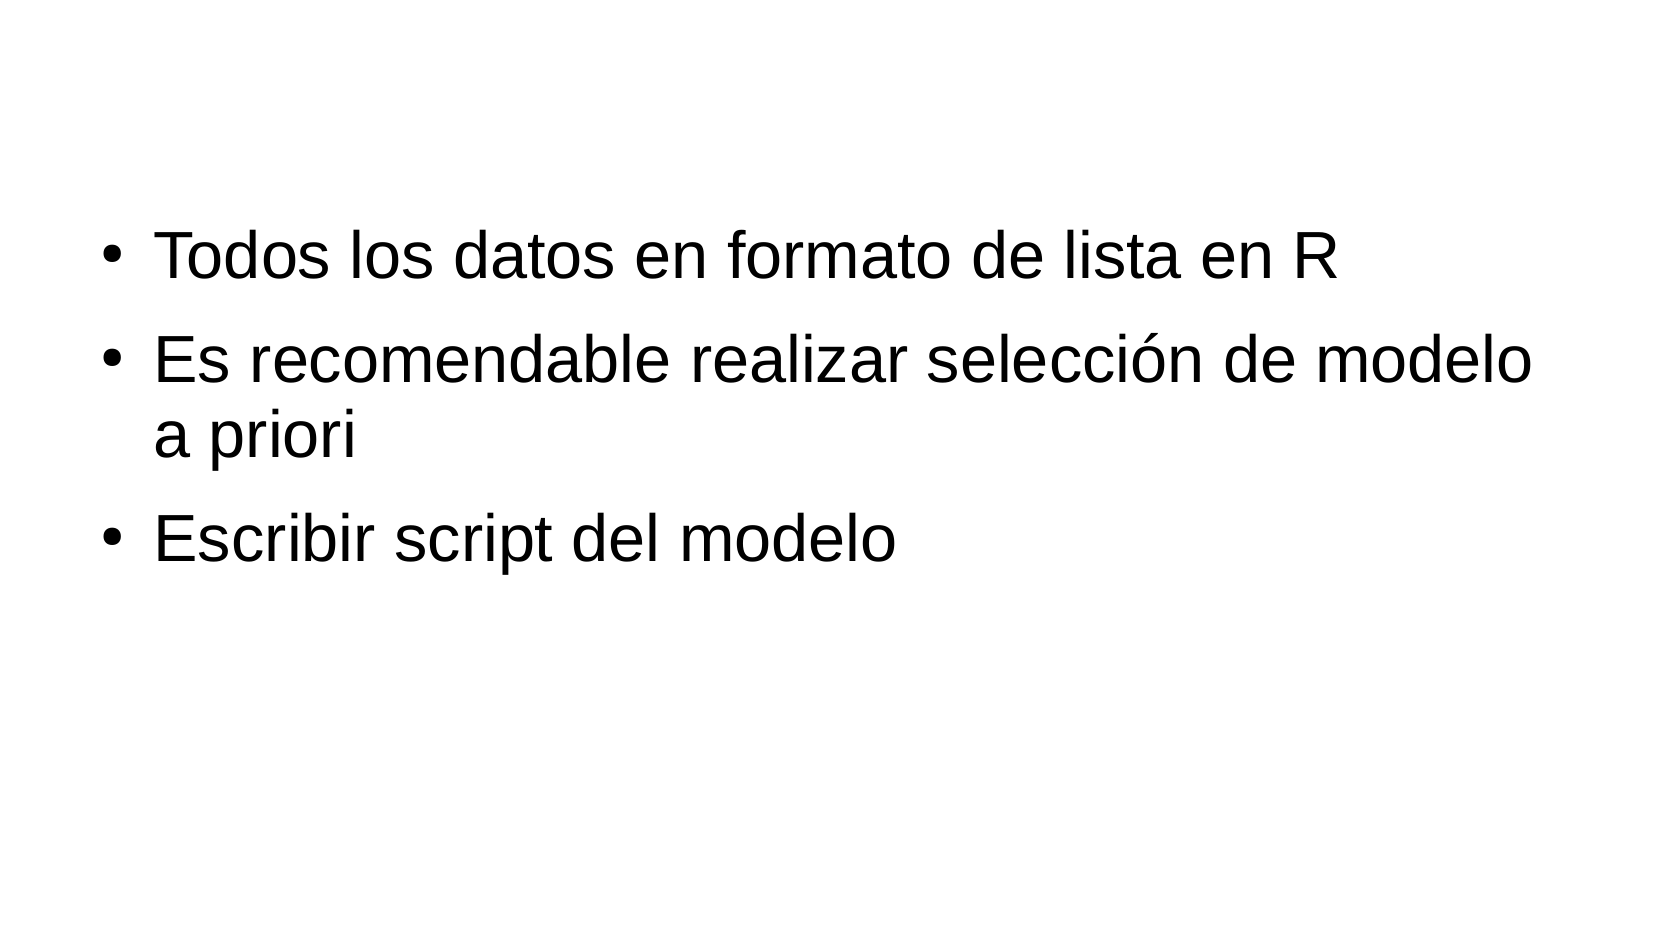

#
Todos los datos en formato de lista en R
Es recomendable realizar selección de modelo a priori
Escribir script del modelo